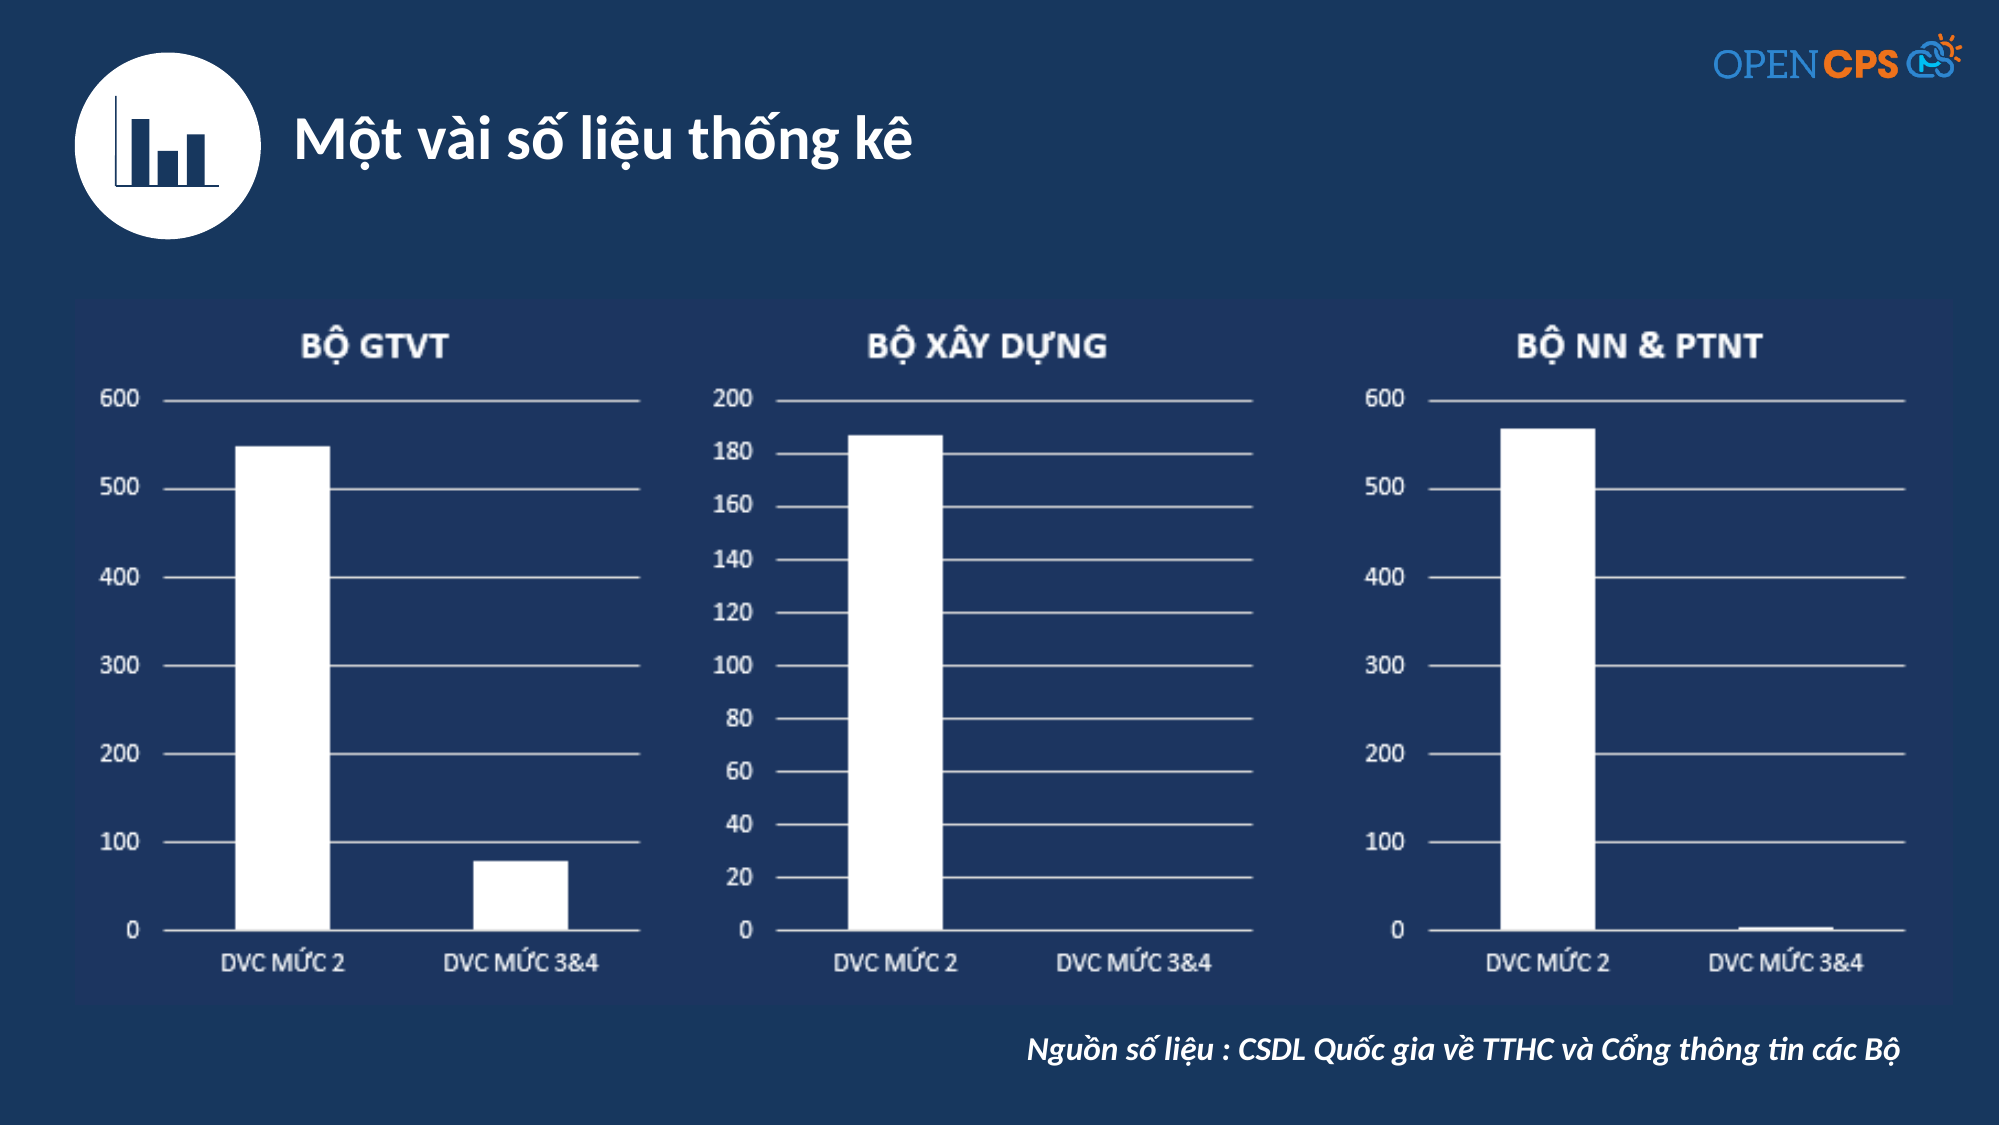

Một vài số liệu thống kê
Nguồn số liệu : CSDL Quốc gia về TTHC và Cổng thông tin các Bộ